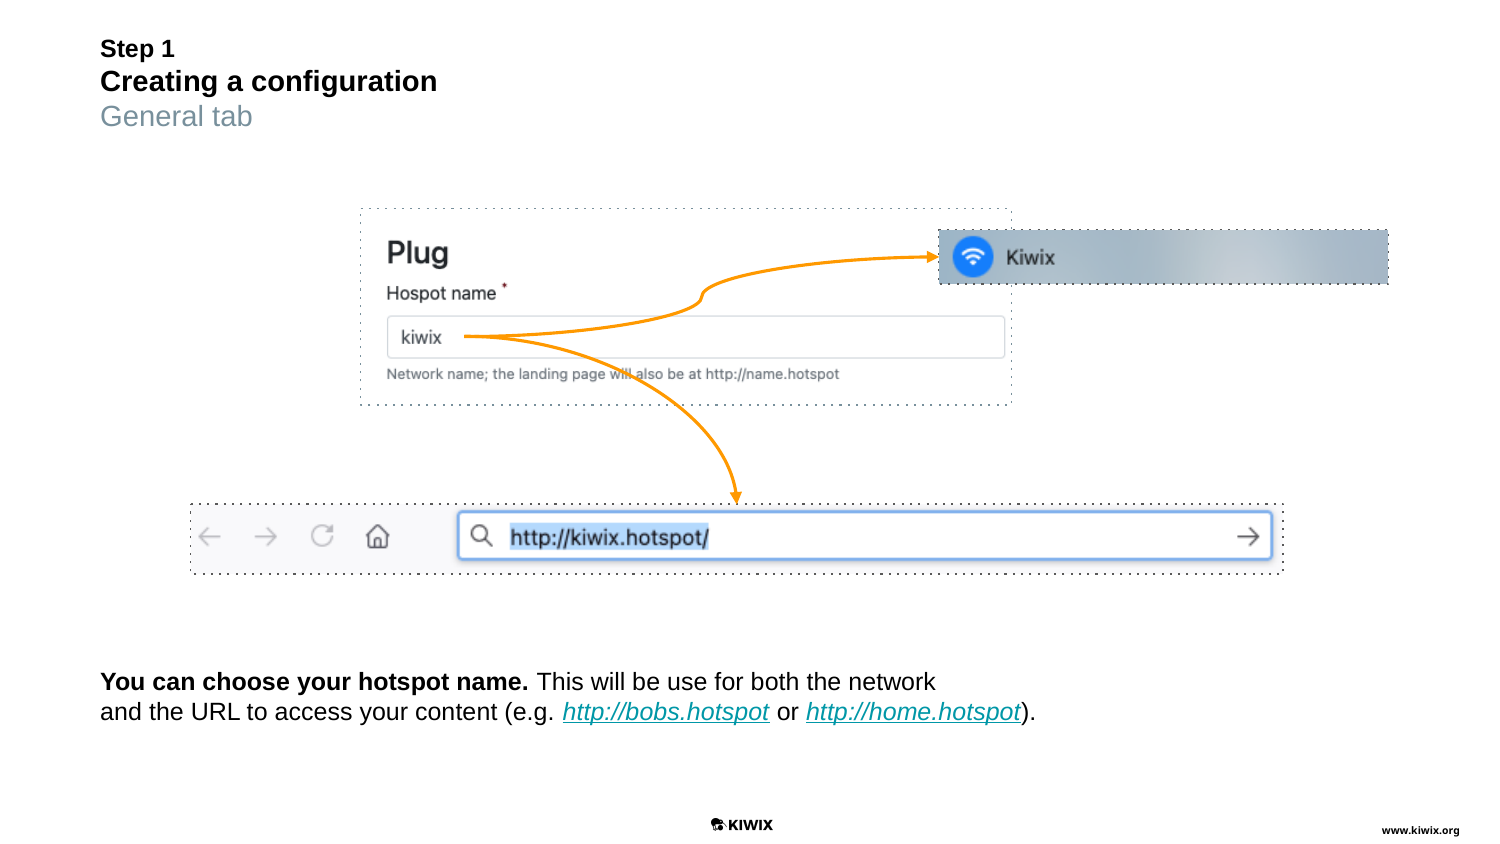

Step 1
Creating a configuration
General tab
You can choose your hotspot name. This will be use for both the network
and the URL to access your content (e.g. http://bobs.hotspot or http://home.hotspot).
www.kiwix.org